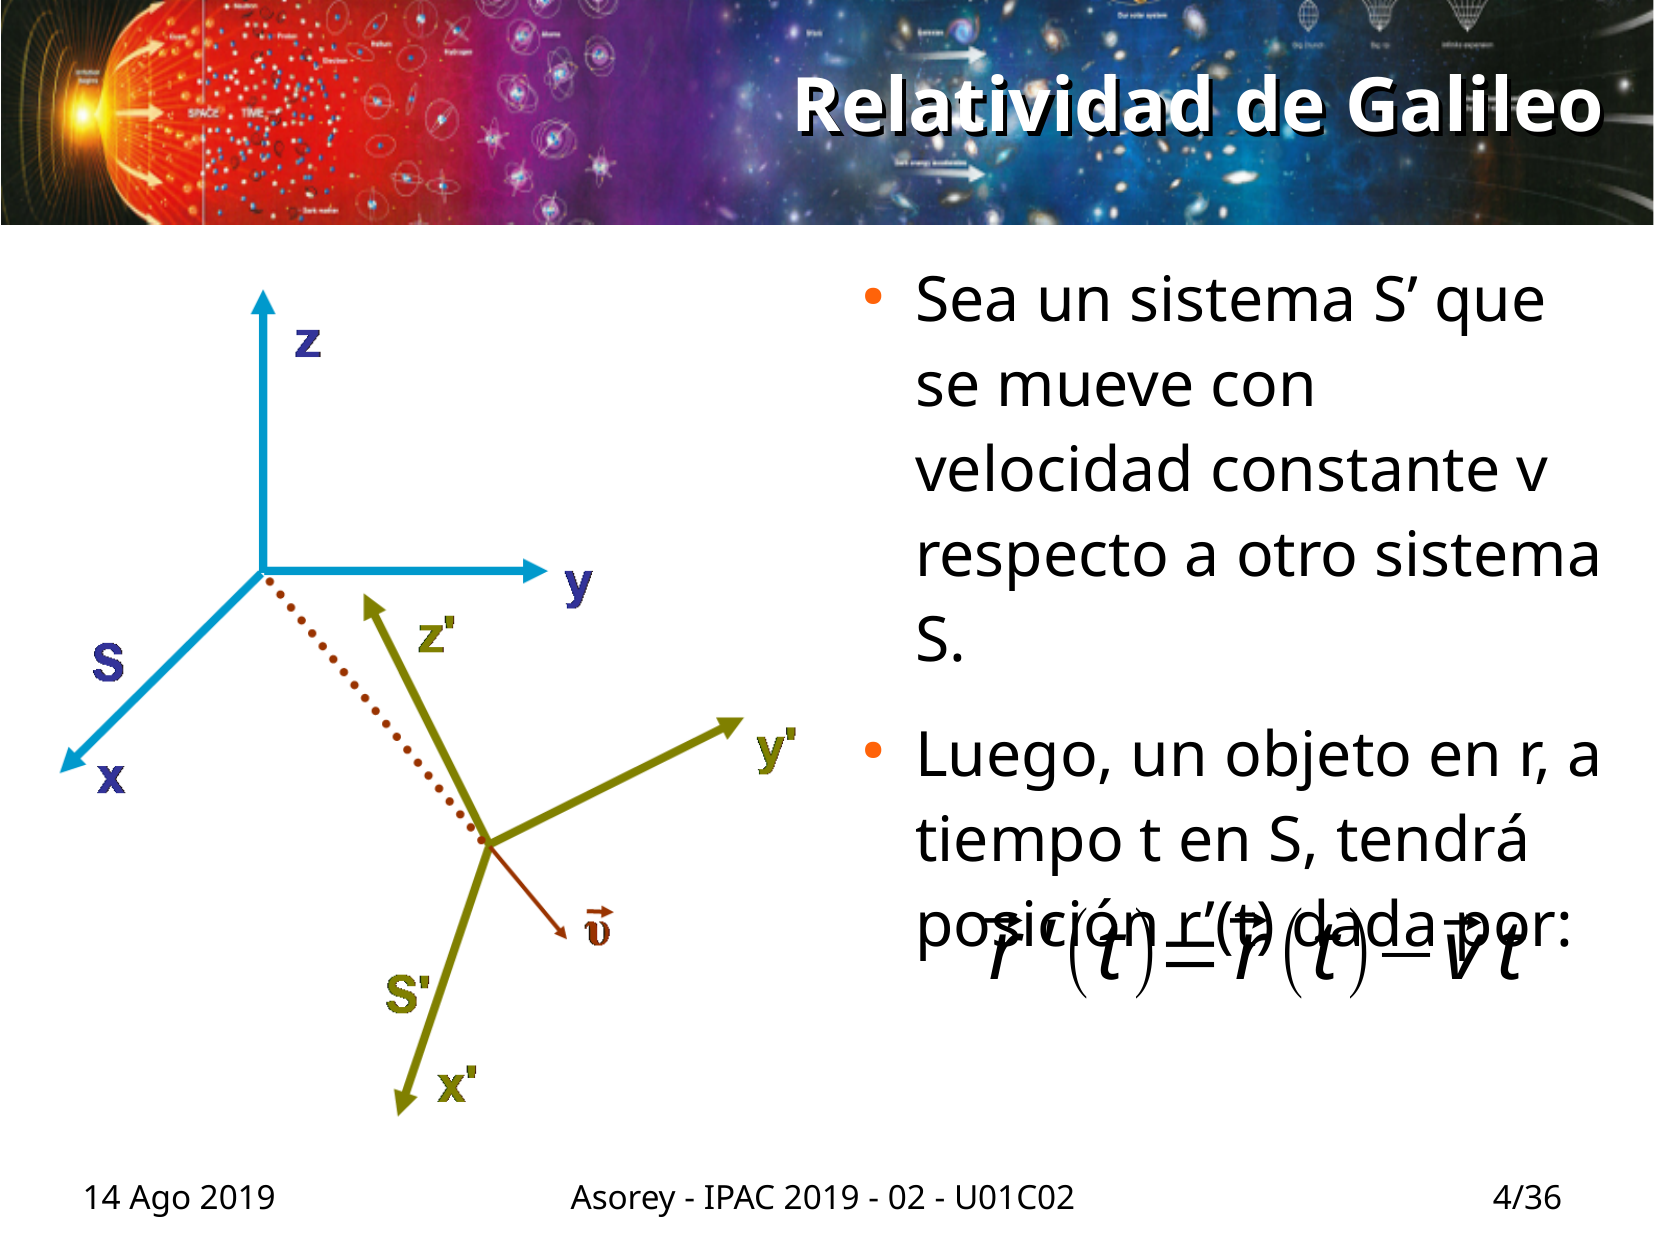

# Relatividad de Galileo
Sea un sistema S’ que se mueve con velocidad constante v respecto a otro sistema S.
Luego, un objeto en r, a tiempo t en S, tendrá posición r’(t) dada por:
14 Ago 2019
Asorey - IPAC 2019 - 02 - U01C02
4